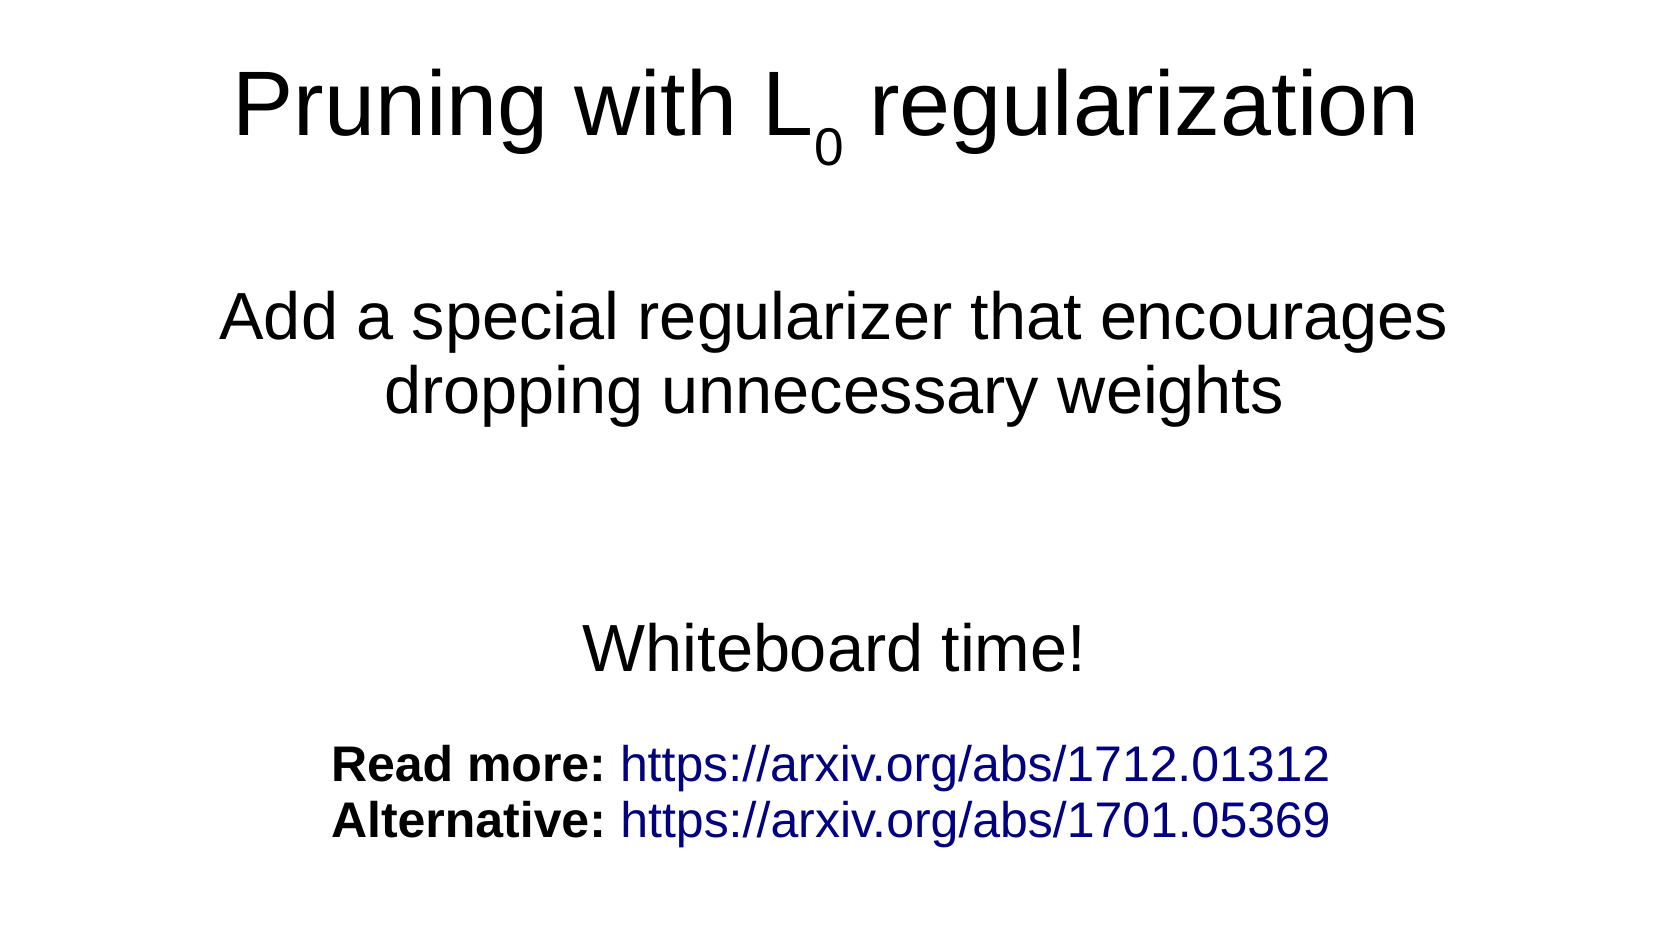

# Pruning with L0 regularization
Add a special regularizer that encourages
dropping unnecessary weights
Whiteboard time!
Read more: https://arxiv.org/abs/1712.01312
Alternative: https://arxiv.org/abs/1701.05369